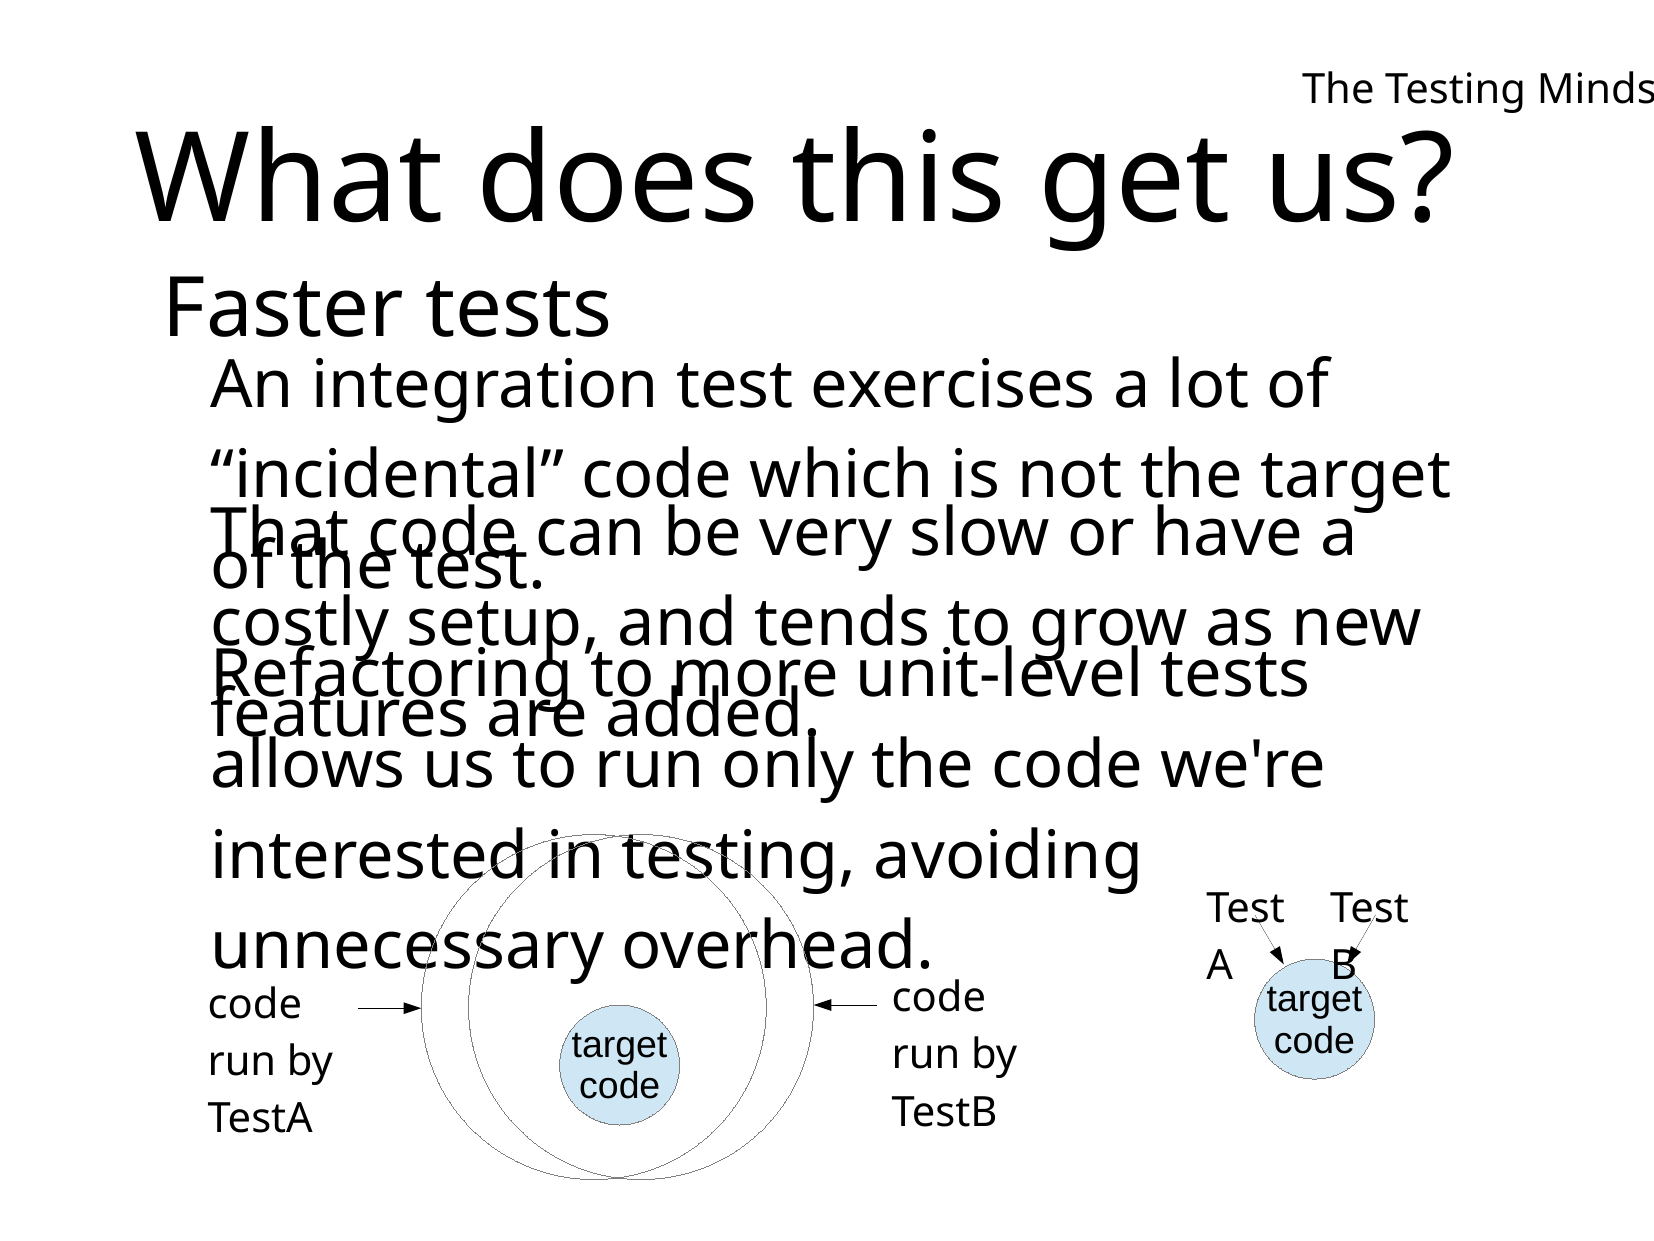

The Testing Mindset
What does this get us?
Faster tests
An integration test exercises a lot of “incidental” code which is not the target of the test.
That code can be very slow or have a costly setup, and tends to grow as new features are added.
Refactoring to more unit-level tests allows us to run only the code we're interested in testing, avoiding unnecessary overhead.
code run by TestA
code run by TestB
TestB
TestA
target
code
target
code